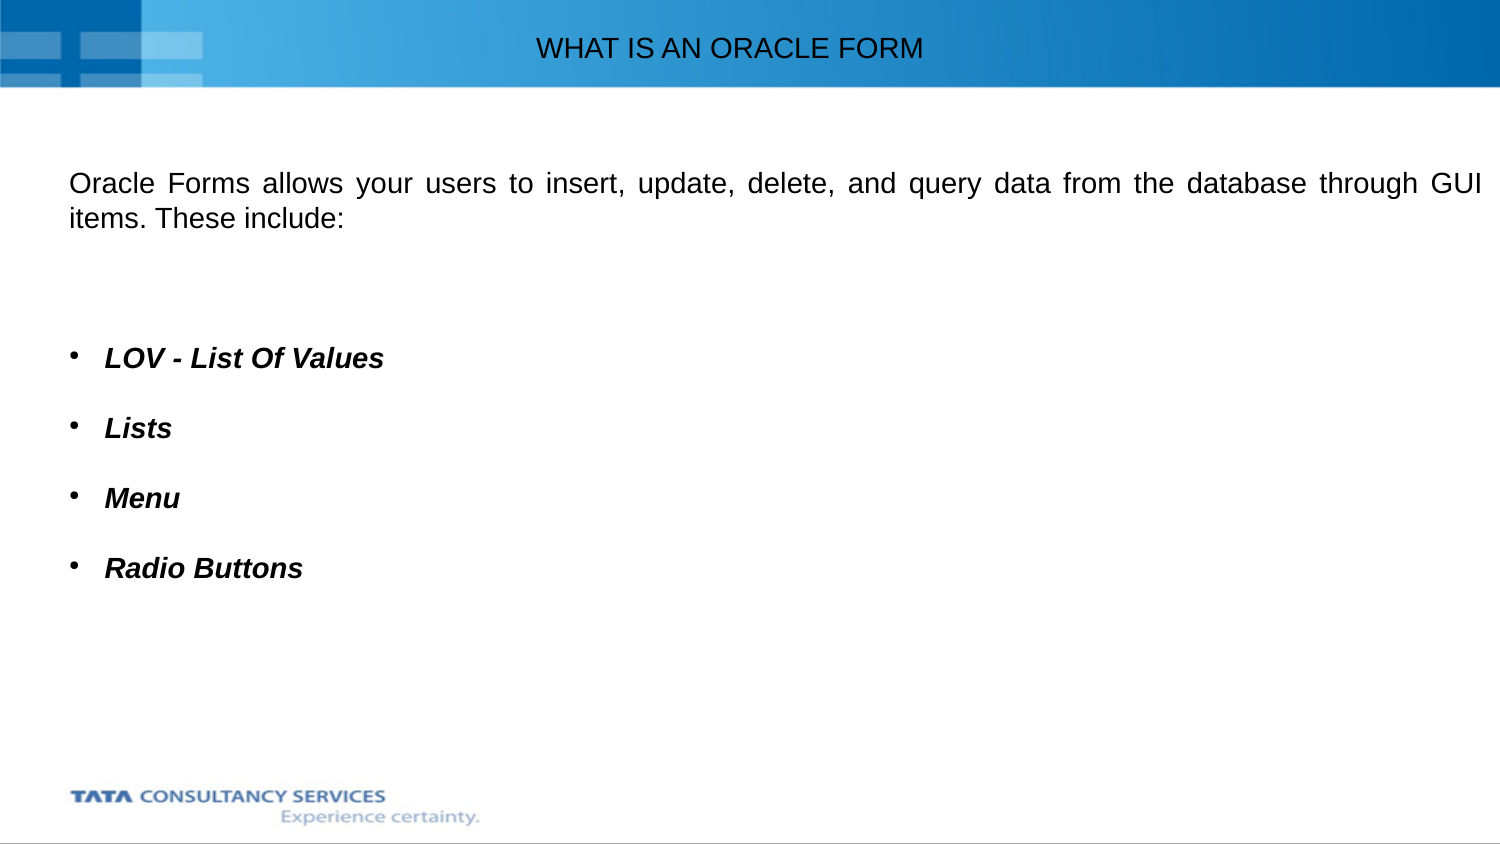

# WHAT IS AN ORACLE FORM
Oracle Forms allows your users to insert, update, delete, and query data from the database through GUI items. These include:
LOV - List Of Values
Lists
Menu
Radio Buttons